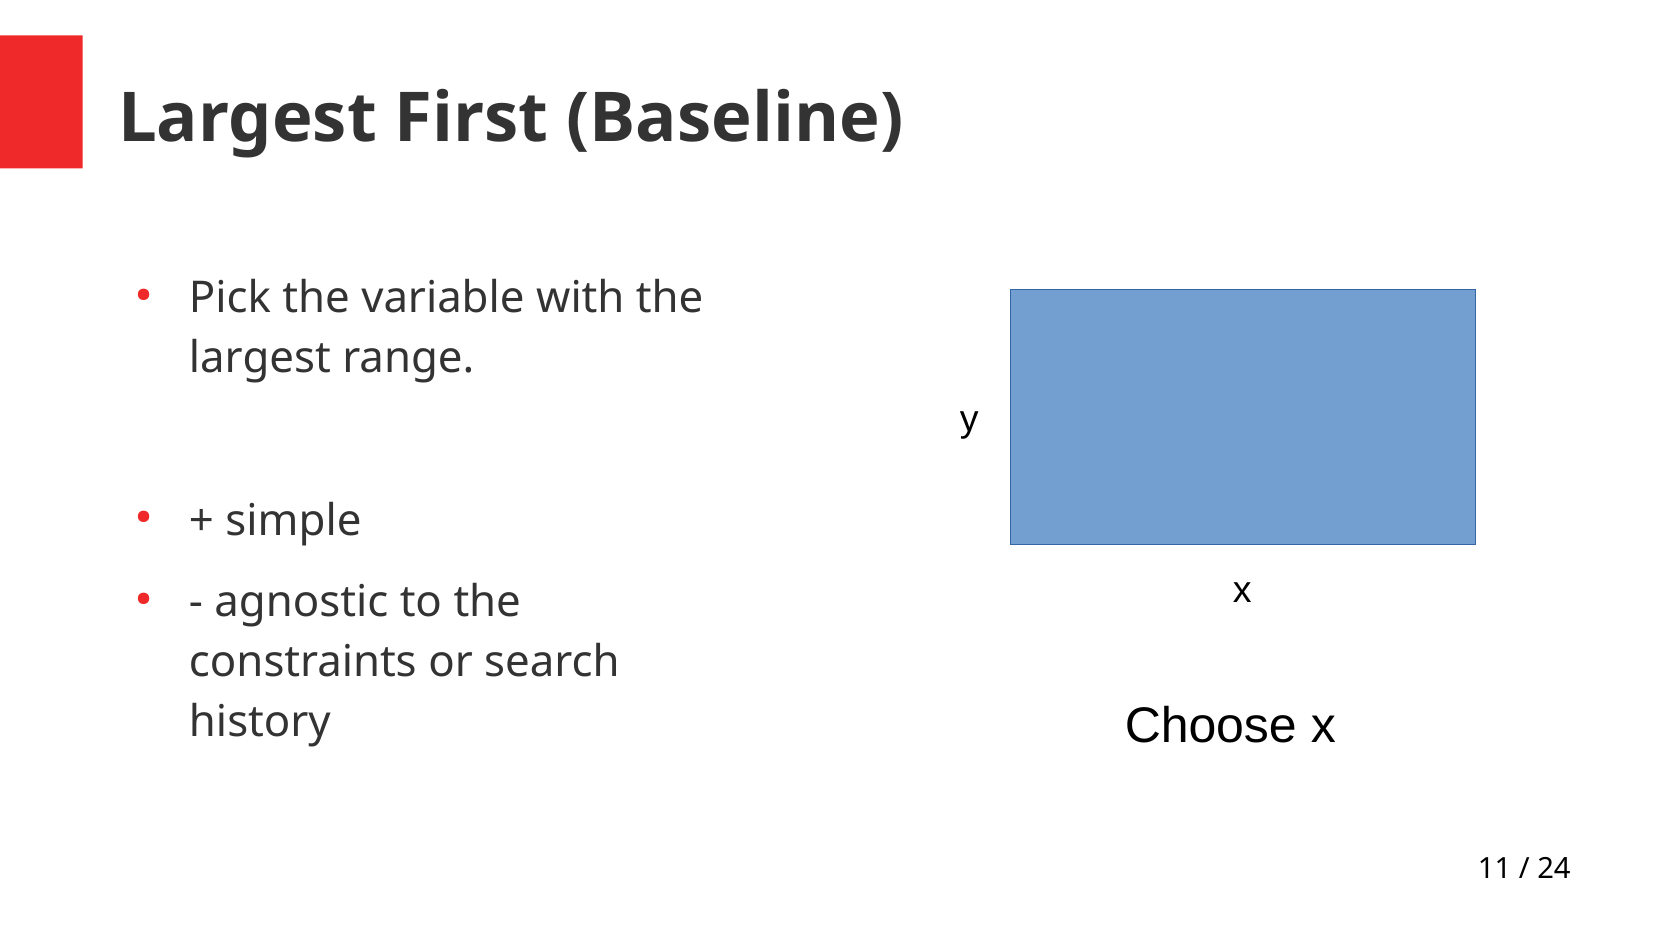

# Largest First (Baseline)
Pick the variable with the largest range.
+ simple
- agnostic to the constraints or search history
y
x
Choose x
11